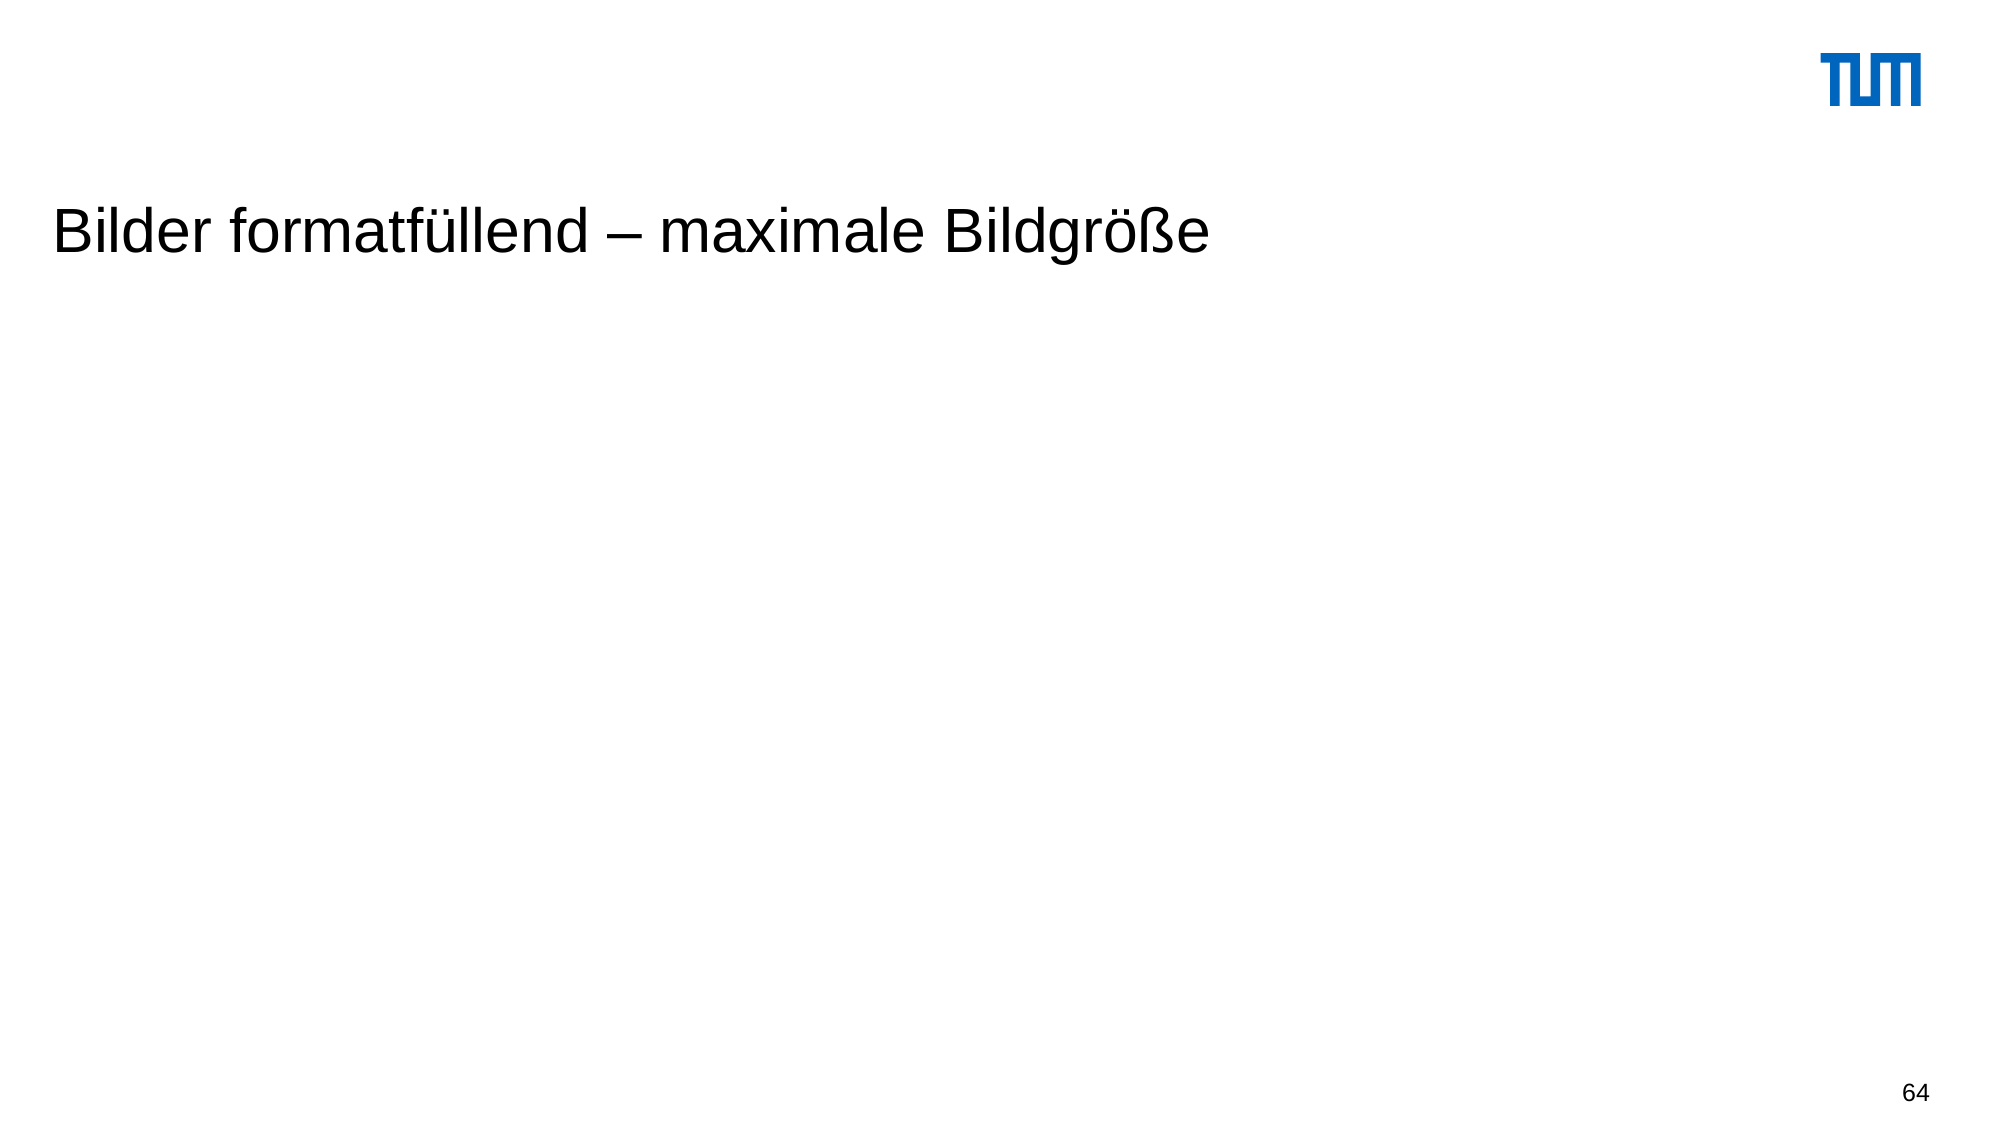

# Bilder formatfüllend – maximale Bildgröße
64